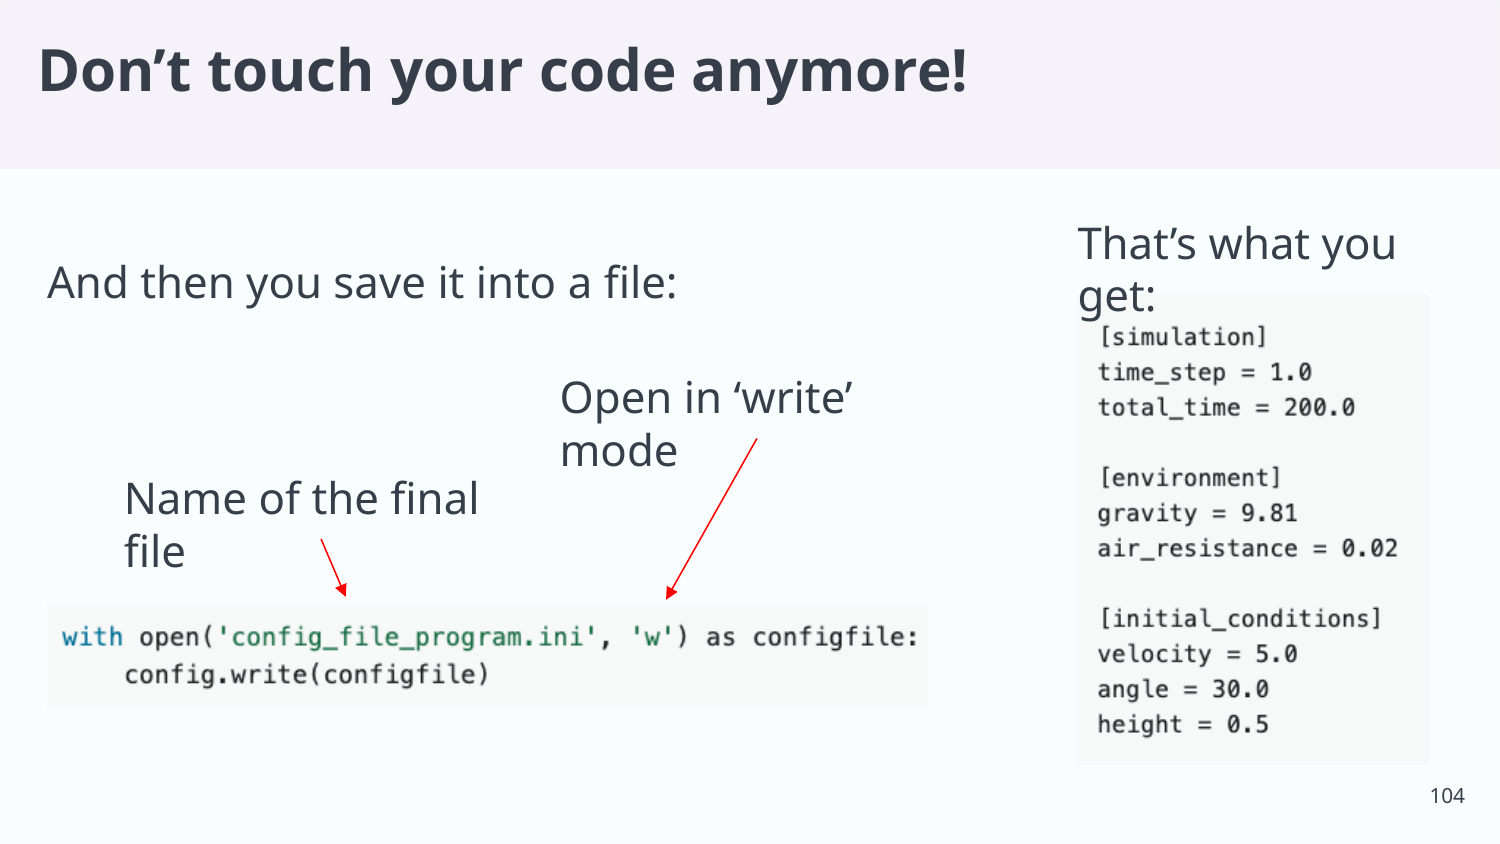

# Don’t touch your code anymore!
That’s what you get:
And then you save it into a file:
Open in ‘write’ mode
Name of the final file